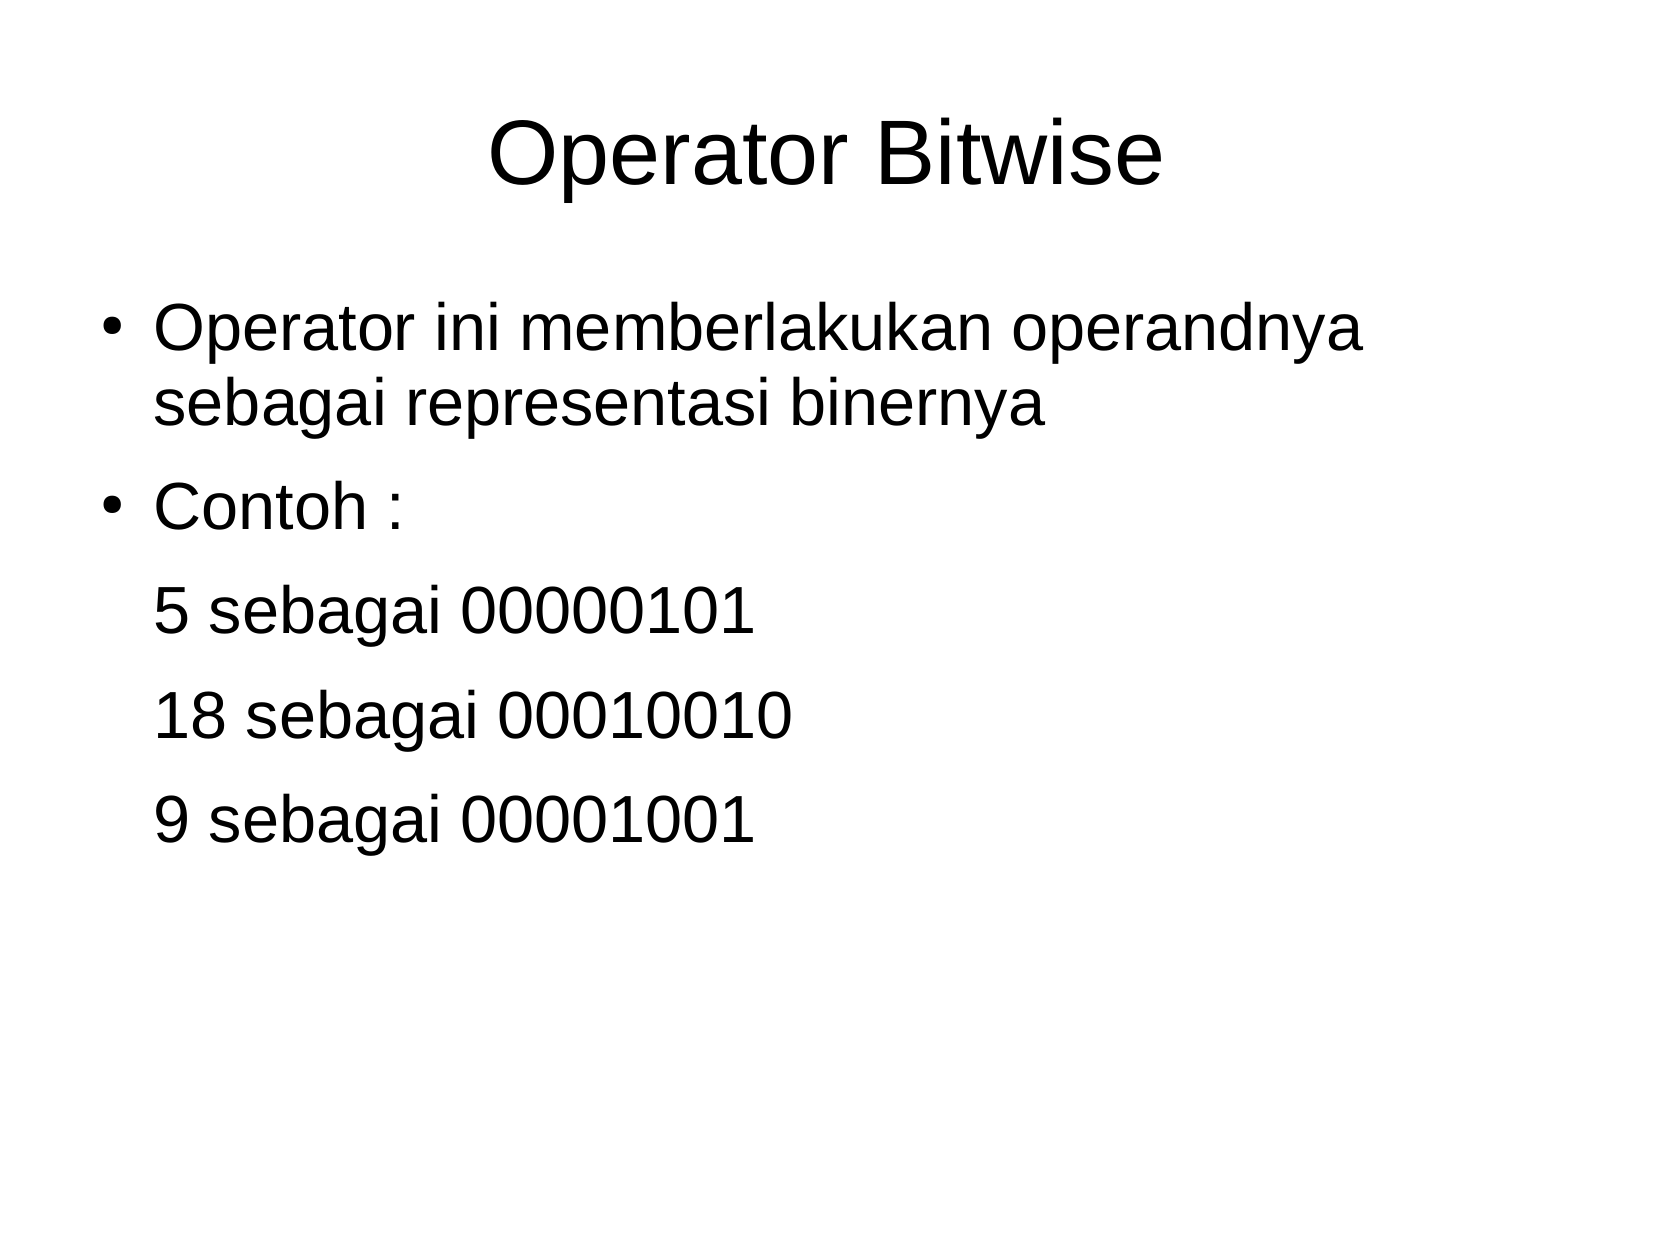

# Operator Bitwise
Operator ini memberlakukan operandnya sebagai representasi binernya
Contoh :
5 sebagai 00000101
18 sebagai 00010010
9 sebagai 00001001